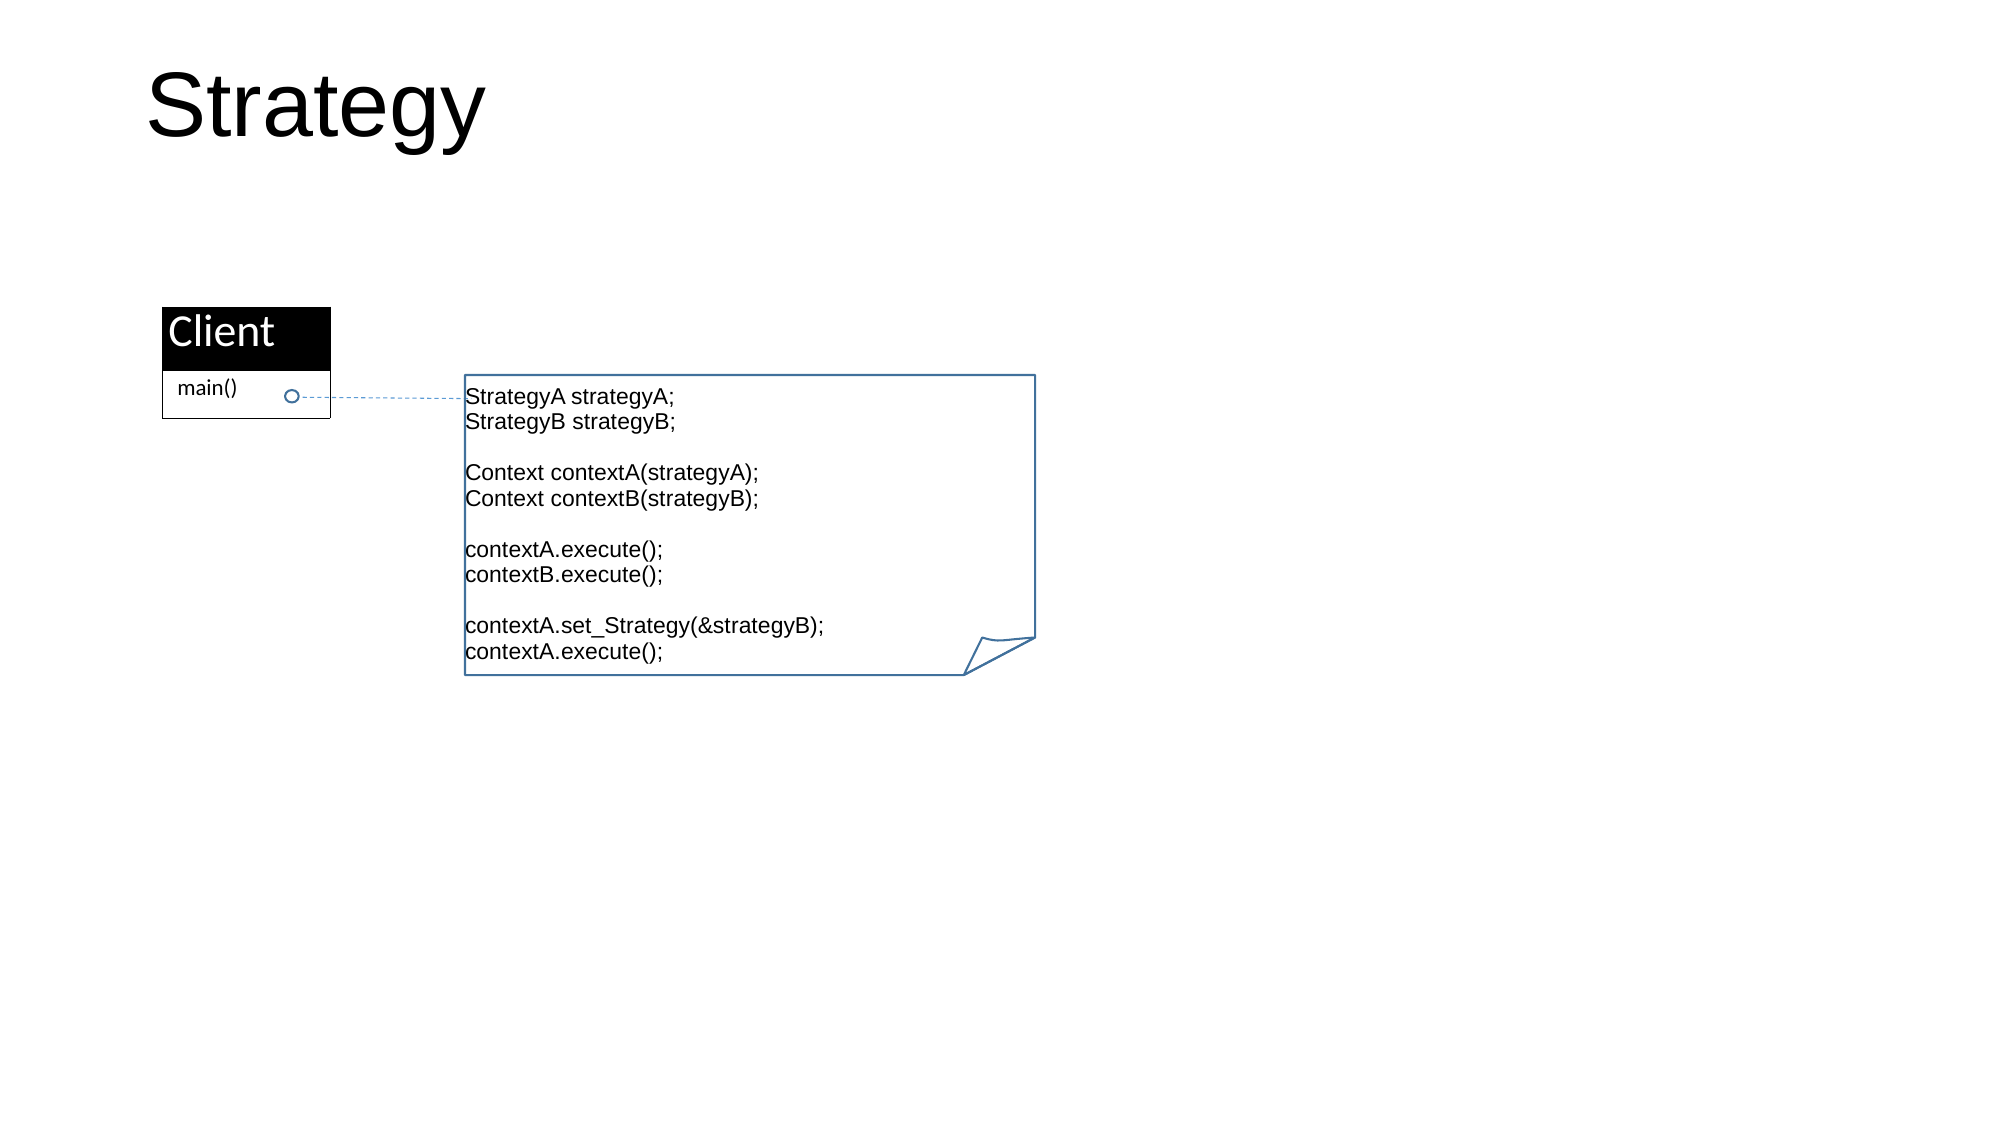

# Strategy
| Client |
| --- |
| main() |
StrategyA strategyA;
StrategyB strategyB;
Context contextA(strategyA);
Context contextB(strategyB);
contextA.execute();
contextB.execute();
contextA.set_Strategy(&strategyB);
contextA.execute();